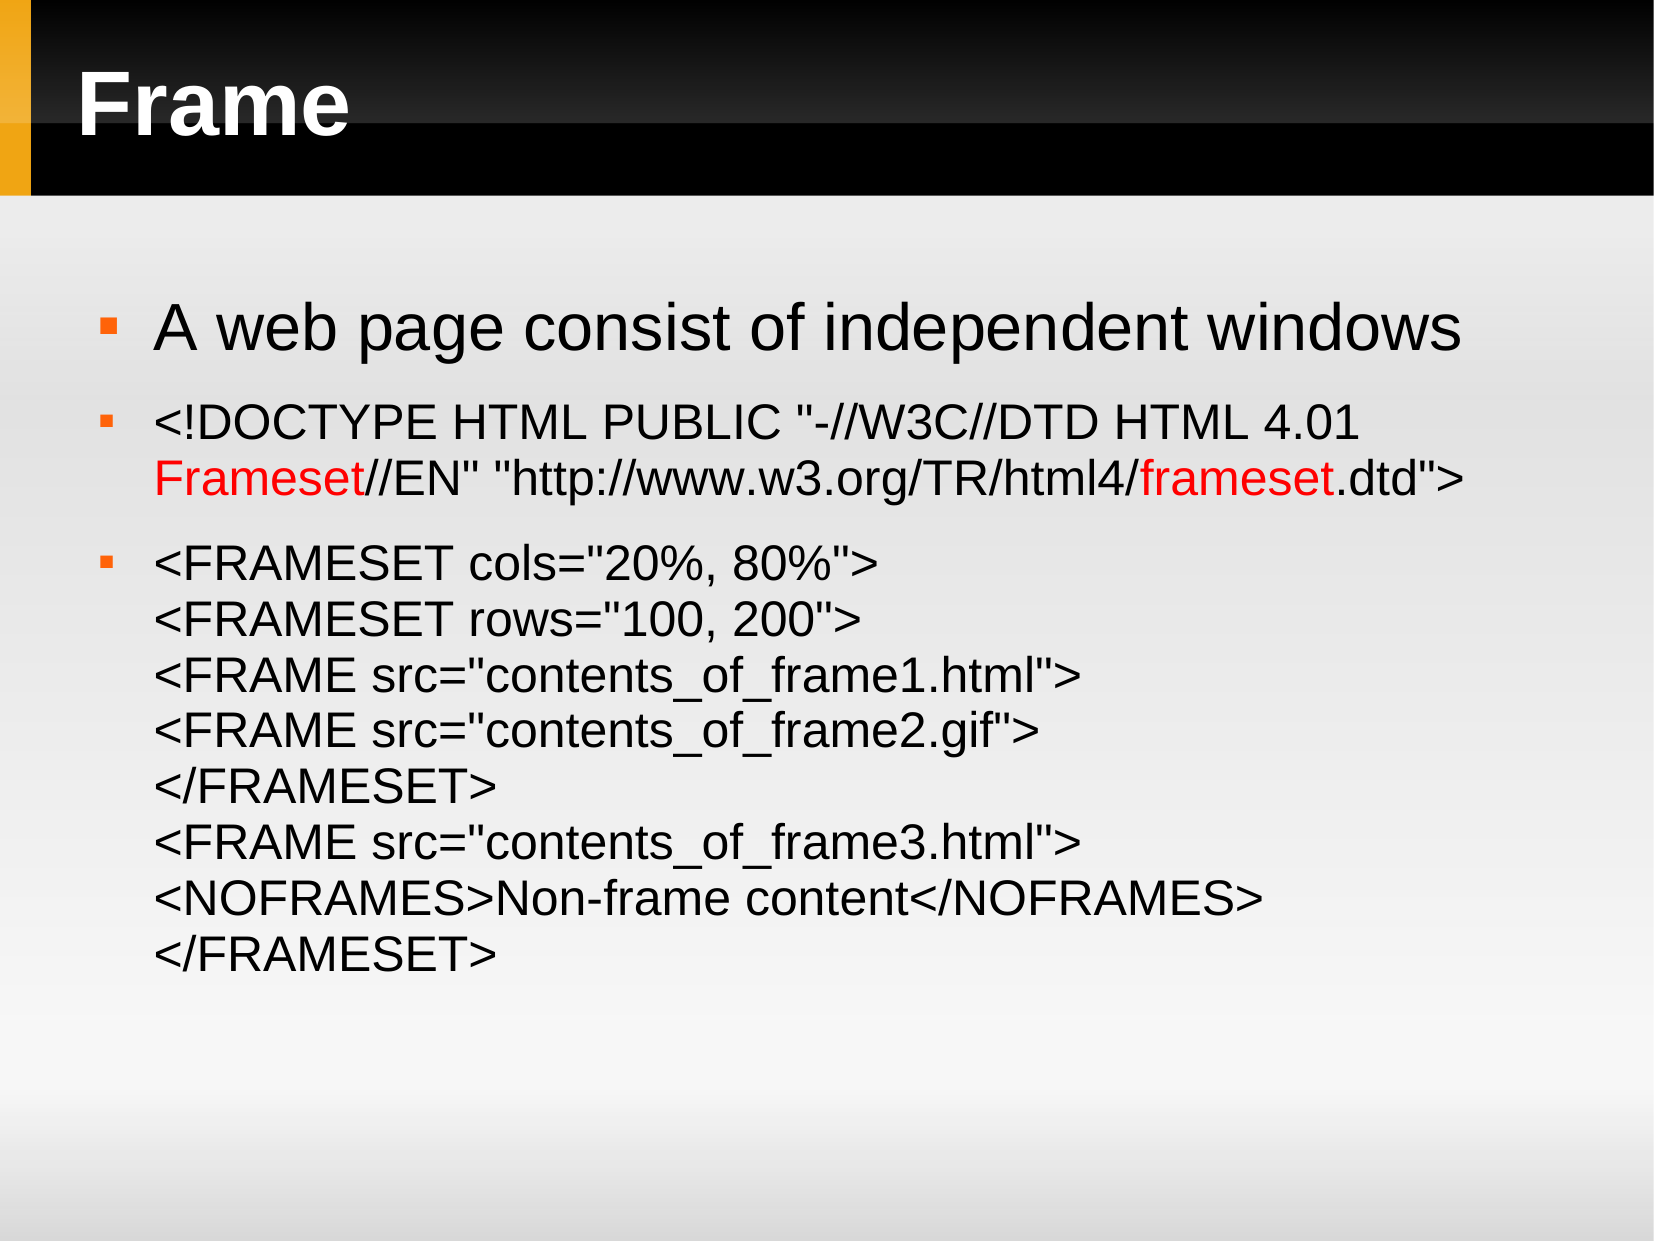

# Frame
A web page consist of independent windows
<!DOCTYPE HTML PUBLIC "-//W3C//DTD HTML 4.01 Frameset//EN" "http://www.w3.org/TR/html4/frameset.dtd">
<FRAMESET cols="20%, 80%">
<FRAMESET rows="100, 200">
<FRAME src="contents_of_frame1.html">
<FRAME src="contents_of_frame2.gif">
</FRAMESET>
<FRAME src="contents_of_frame3.html">
<NOFRAMES>Non-frame content</NOFRAMES>
</FRAMESET>